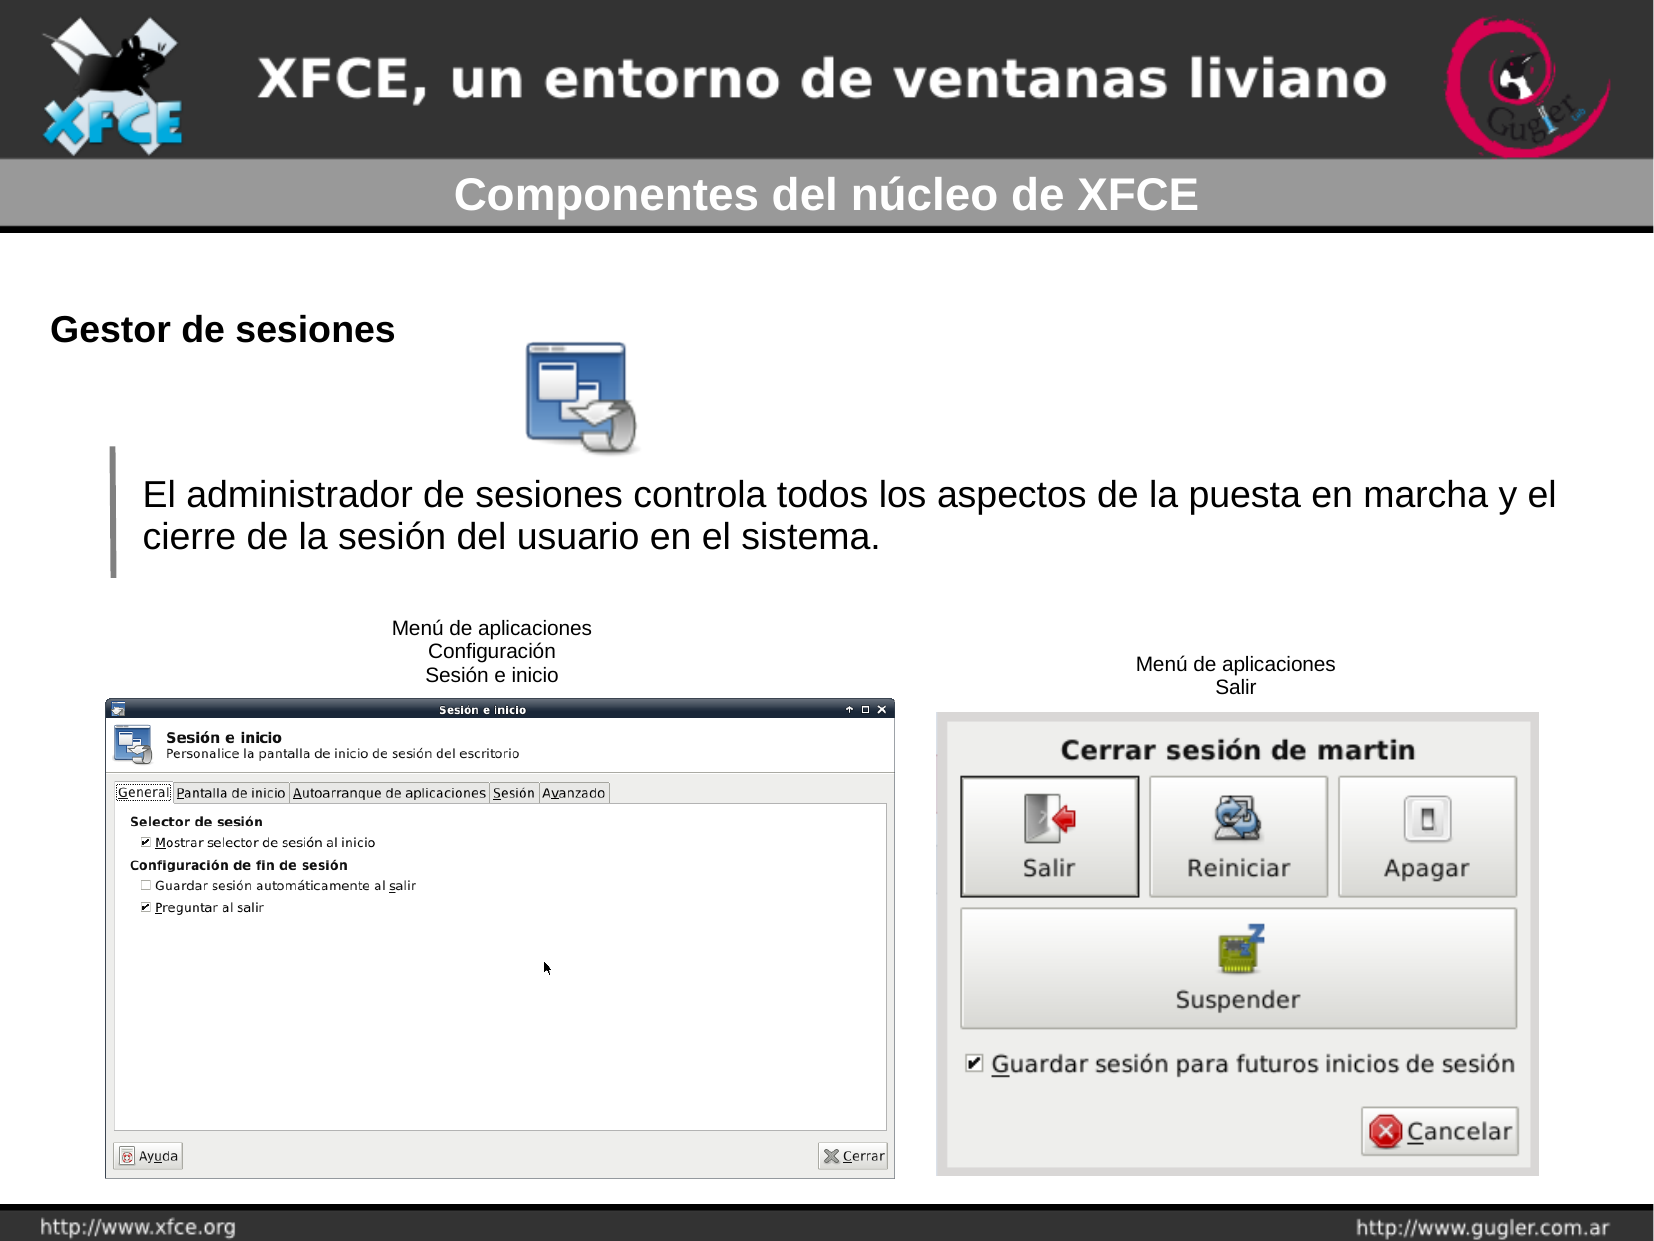

Componentes del núcleo de XFCE
Gestor de sesiones
El administrador de sesiones controla todos los aspectos de la puesta en marcha y el cierre de la sesión del usuario en el sistema.
Menú de aplicaciones
Configuración
Sesión e inicio
Menú de aplicaciones
Salir